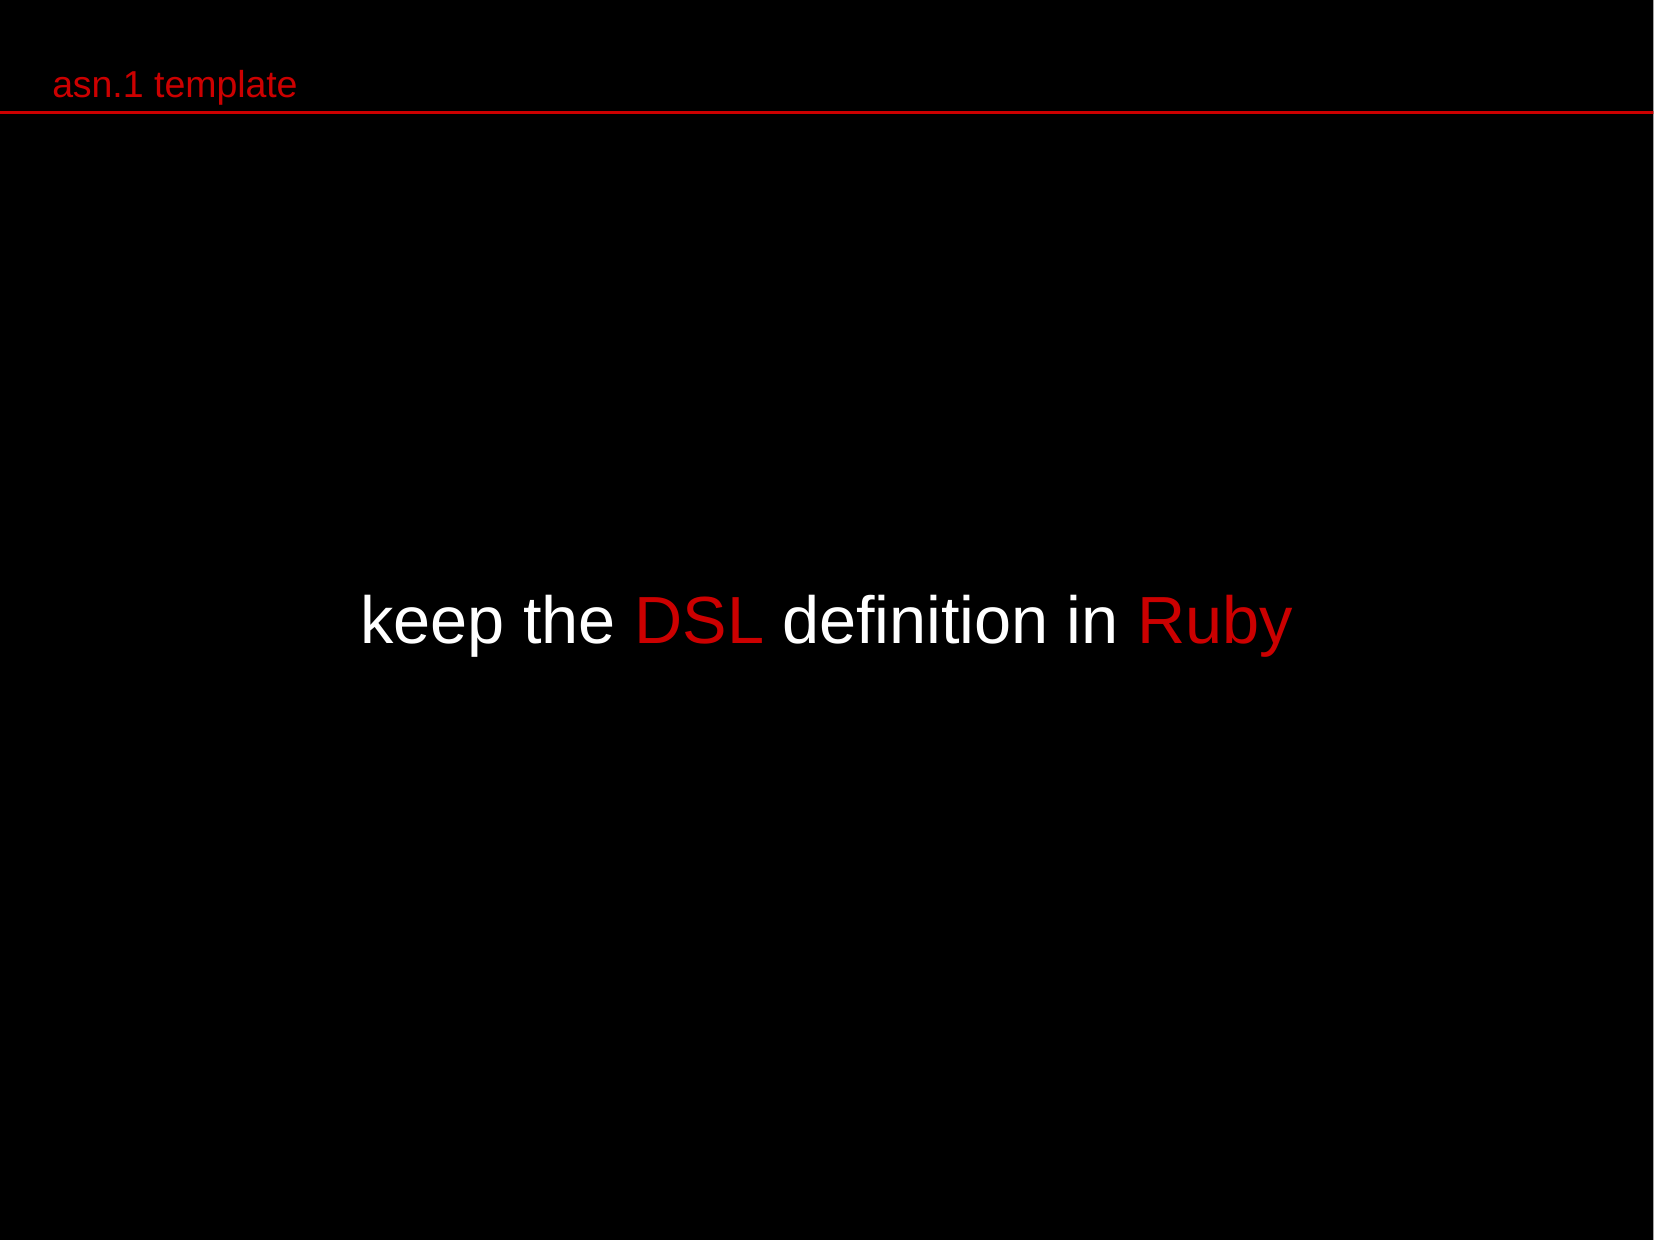

# keep the DSL definition in Ruby
asn.1 template